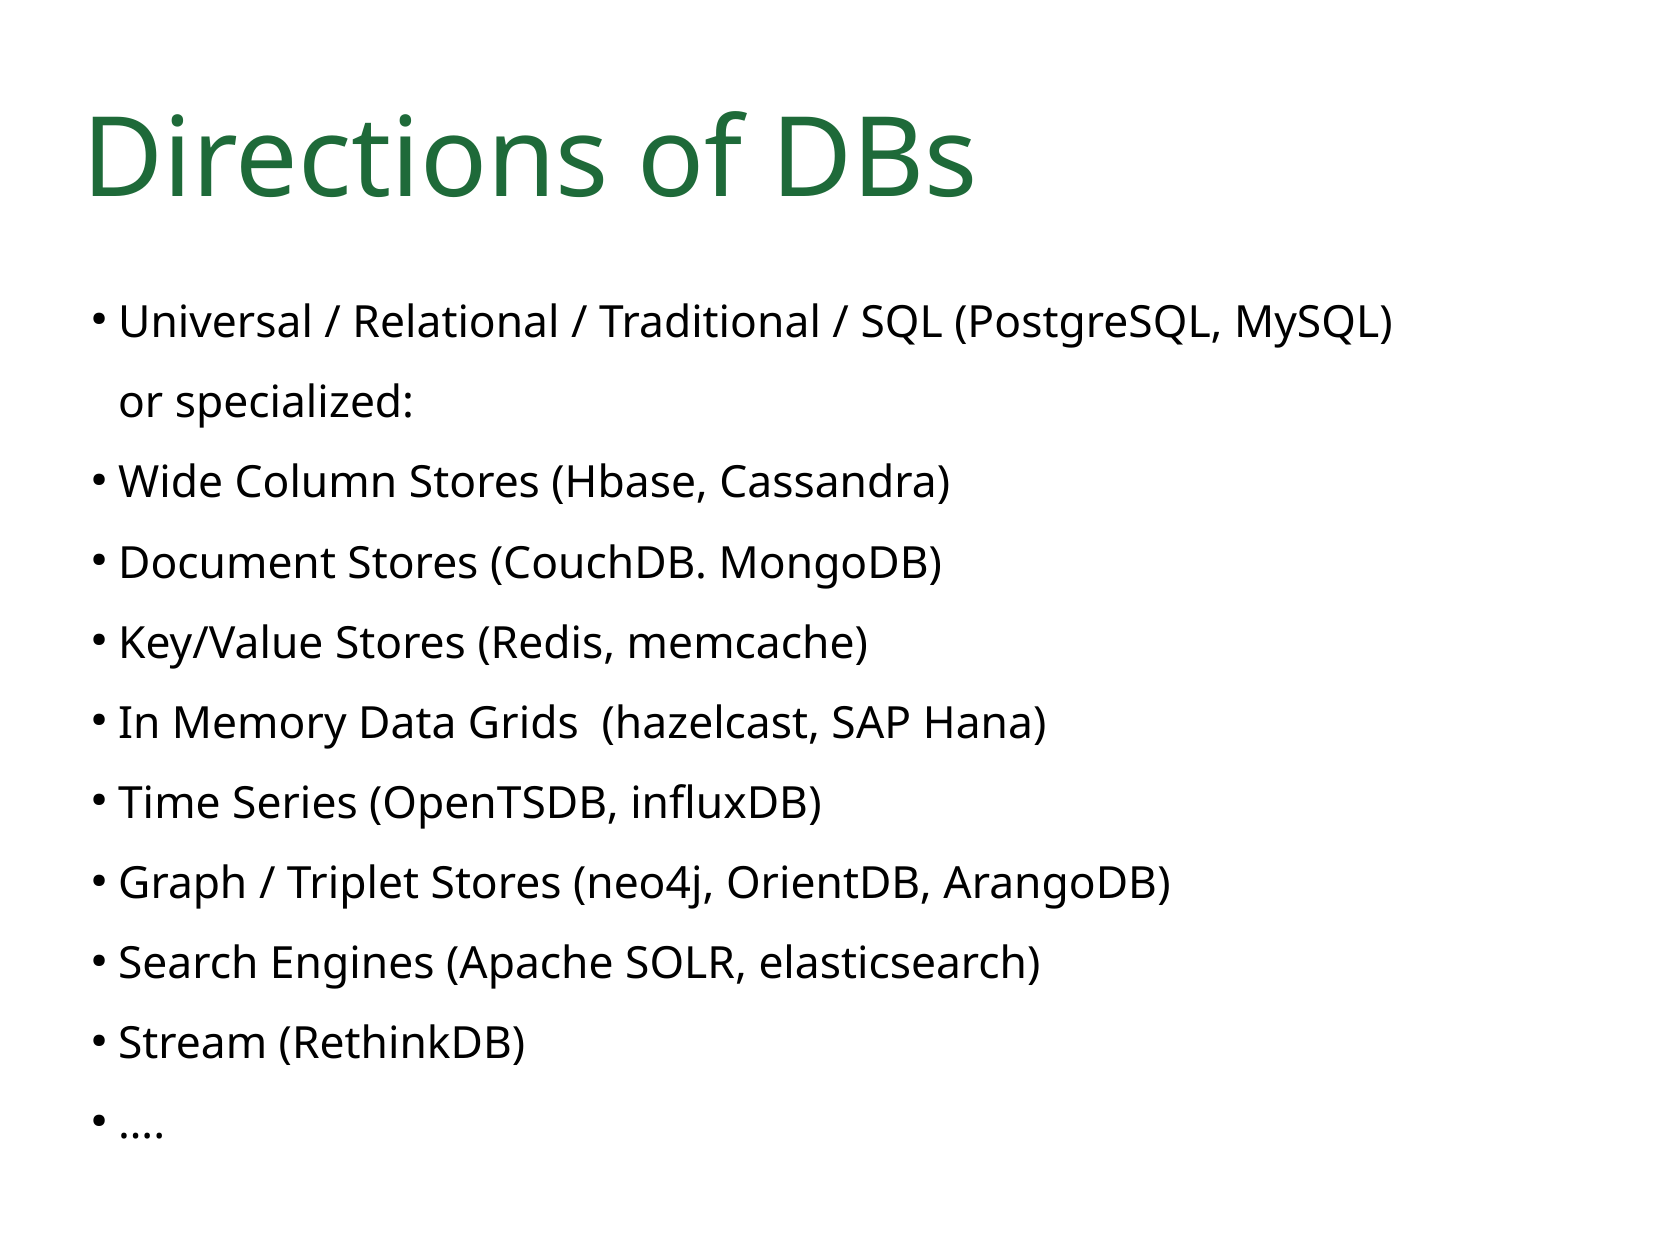

# Directions of DBs
Universal / Relational / Traditional / SQL (PostgreSQL, MySQL)
or specialized:
Wide Column Stores (Hbase, Cassandra)
Document Stores (CouchDB. MongoDB)
Key/Value Stores (Redis, memcache)
In Memory Data Grids (hazelcast, SAP Hana)
Time Series (OpenTSDB, influxDB)
Graph / Triplet Stores (neo4j, OrientDB, ArangoDB)
Search Engines (Apache SOLR, elasticsearch)
Stream (RethinkDB)
….